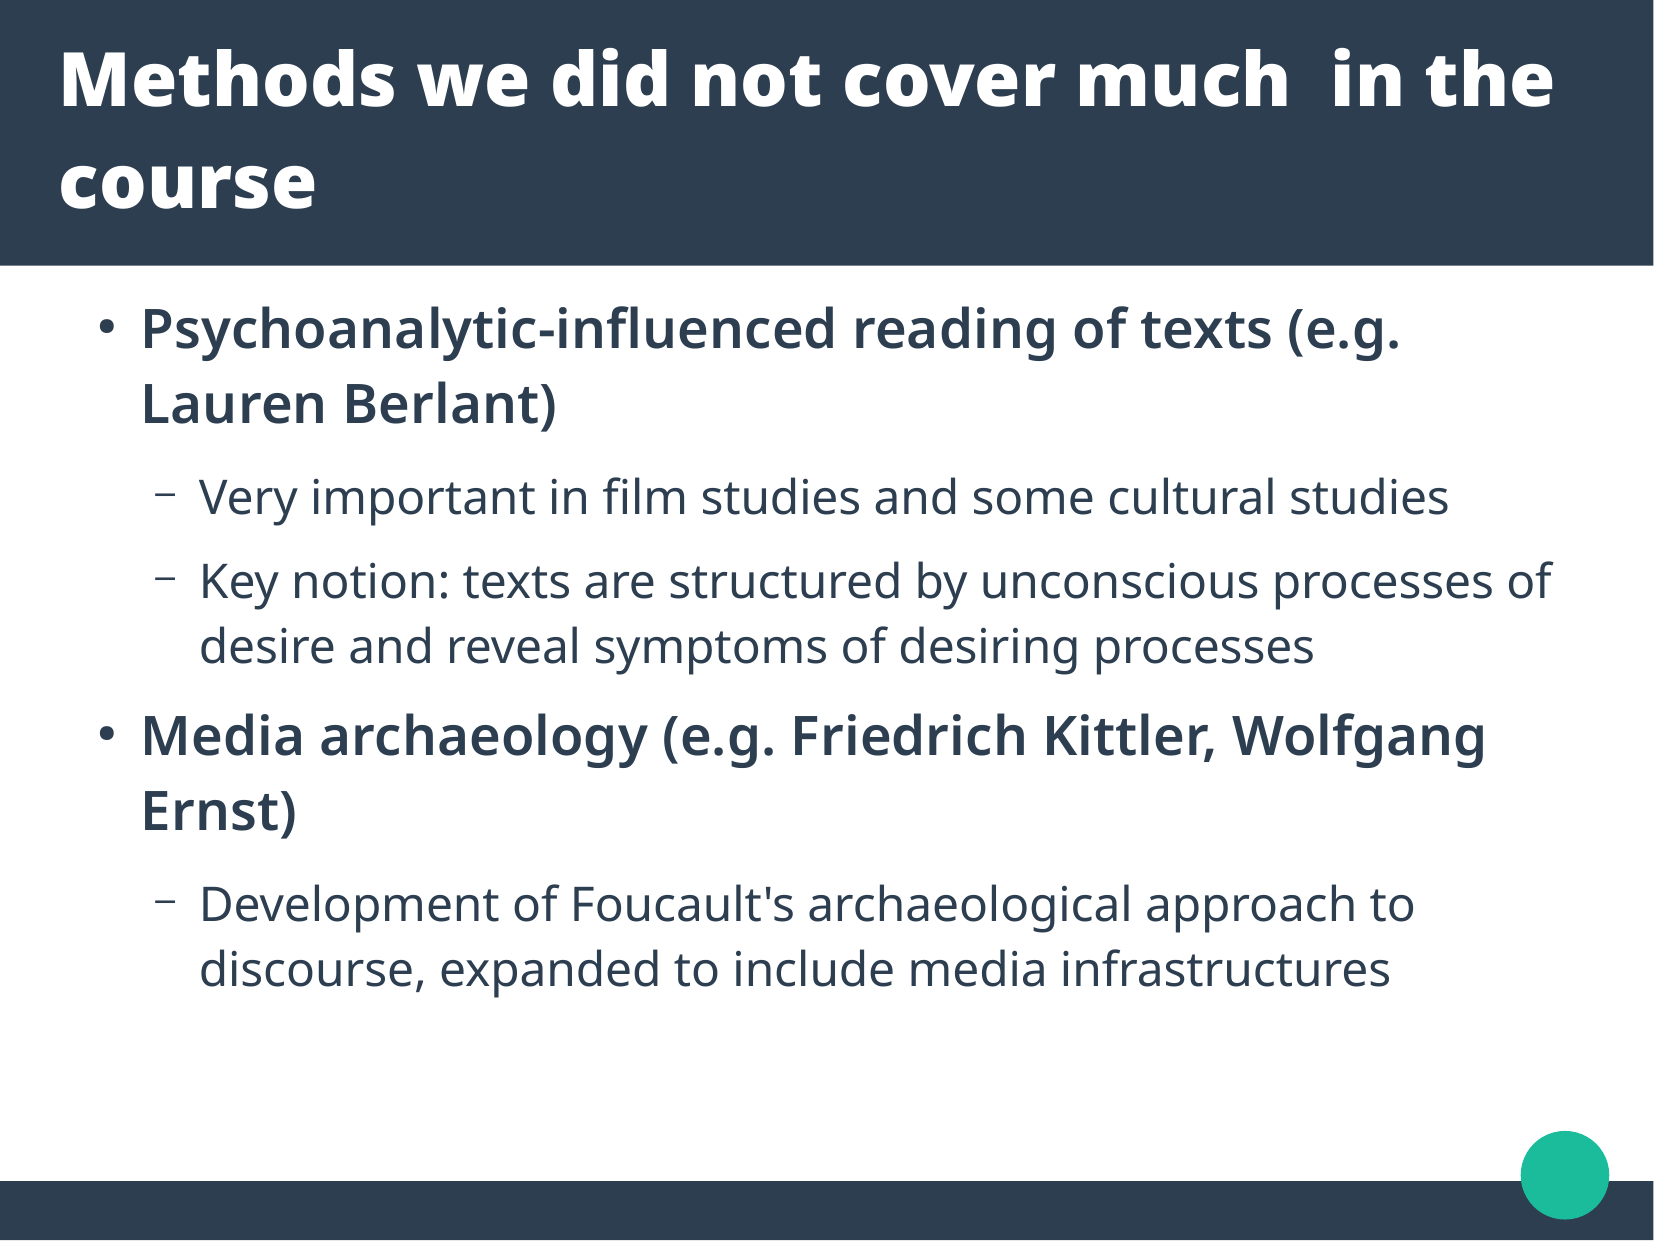

# Methods we did not cover much in the course
Psychoanalytic-influenced reading of texts (e.g. Lauren Berlant)
Very important in film studies and some cultural studies
Key notion: texts are structured by unconscious processes of desire and reveal symptoms of desiring processes
Media archaeology (e.g. Friedrich Kittler, Wolfgang Ernst)
Development of Foucault's archaeological approach to discourse, expanded to include media infrastructures